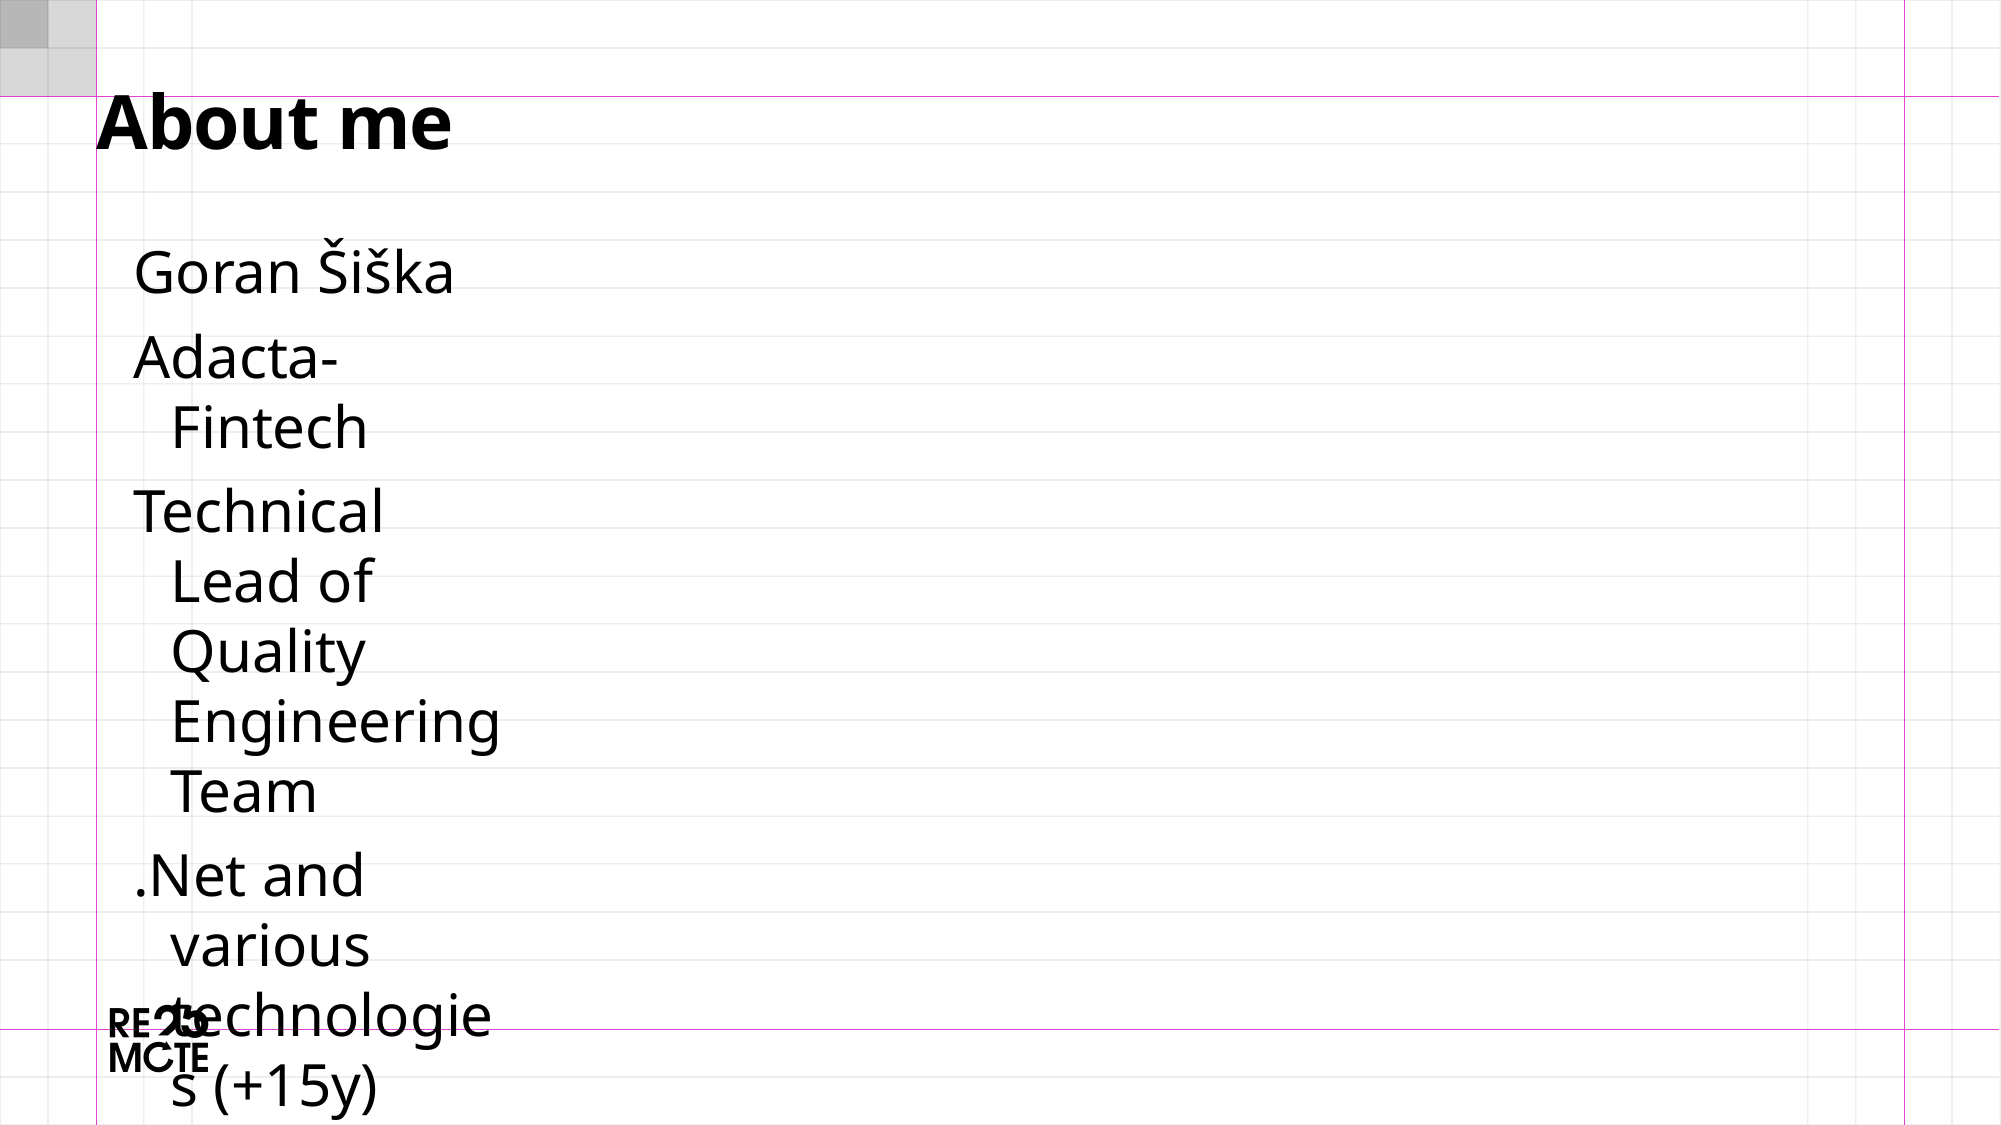

# About me
Goran Šiška
Adacta-Fintech
Technical Lead of Quality Engineering Team
.Net and various technologies (+15y)
TDD (+10y)
Sustainable development
https://github.com/GoranSiska